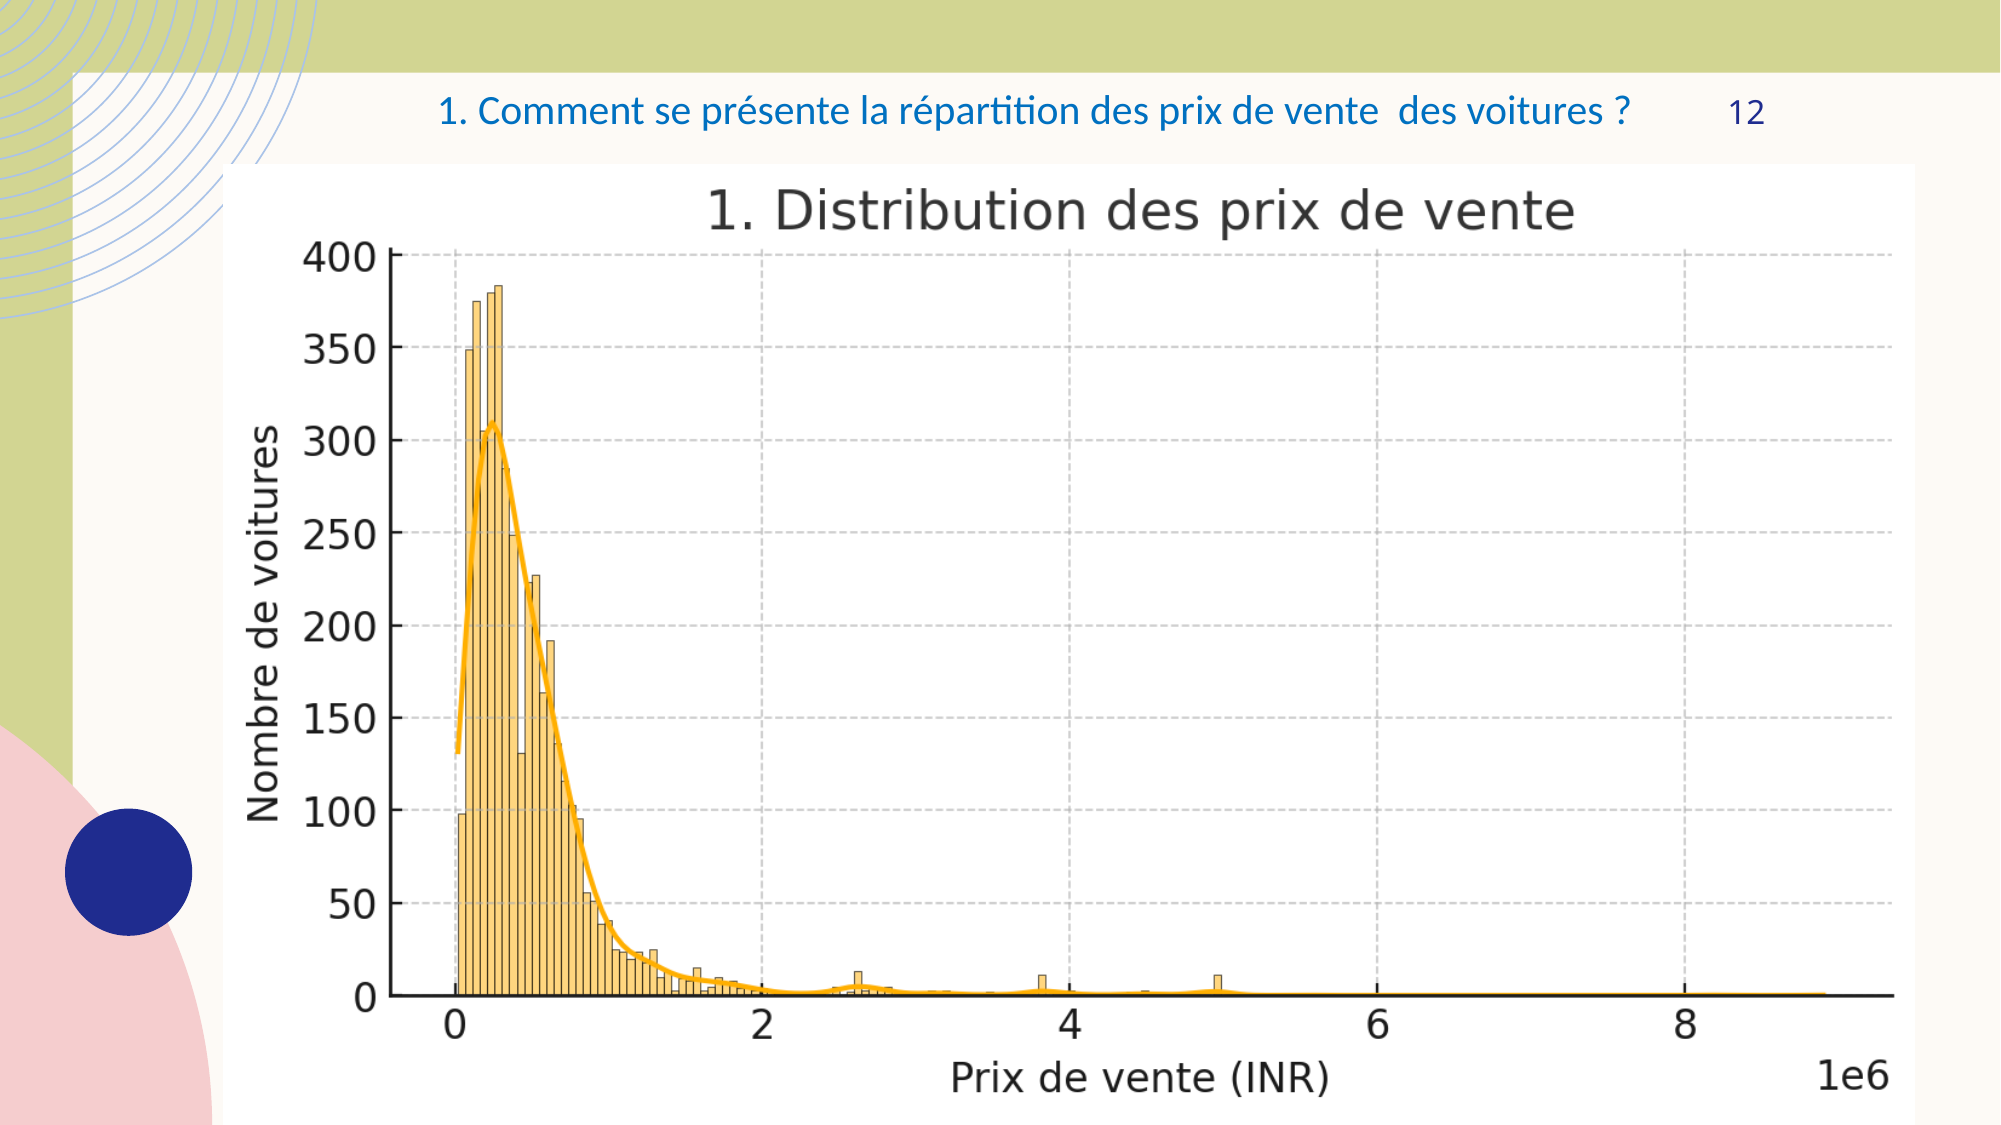

1. Comment se présente la répartition des prix de vente des voitures ?